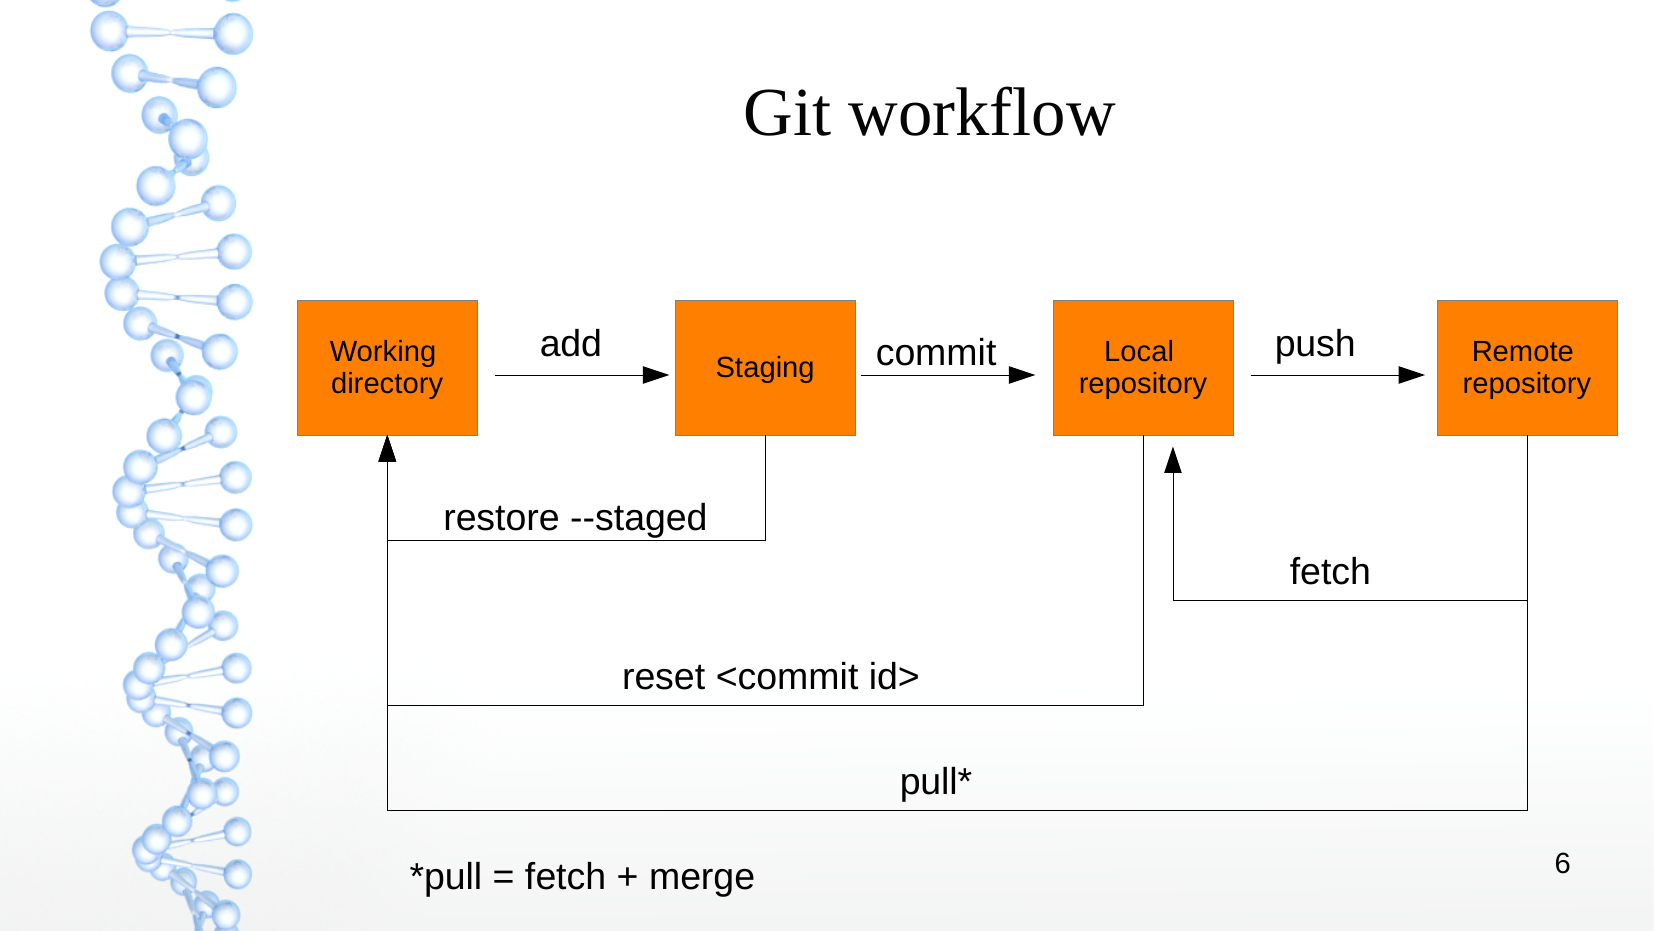

# Git workflow
Working
directory
Staging
Local
repository
Remote
repository
add
push
commit
restore --staged
fetch
reset <commit id>
pull*
6
*pull = fetch + merge